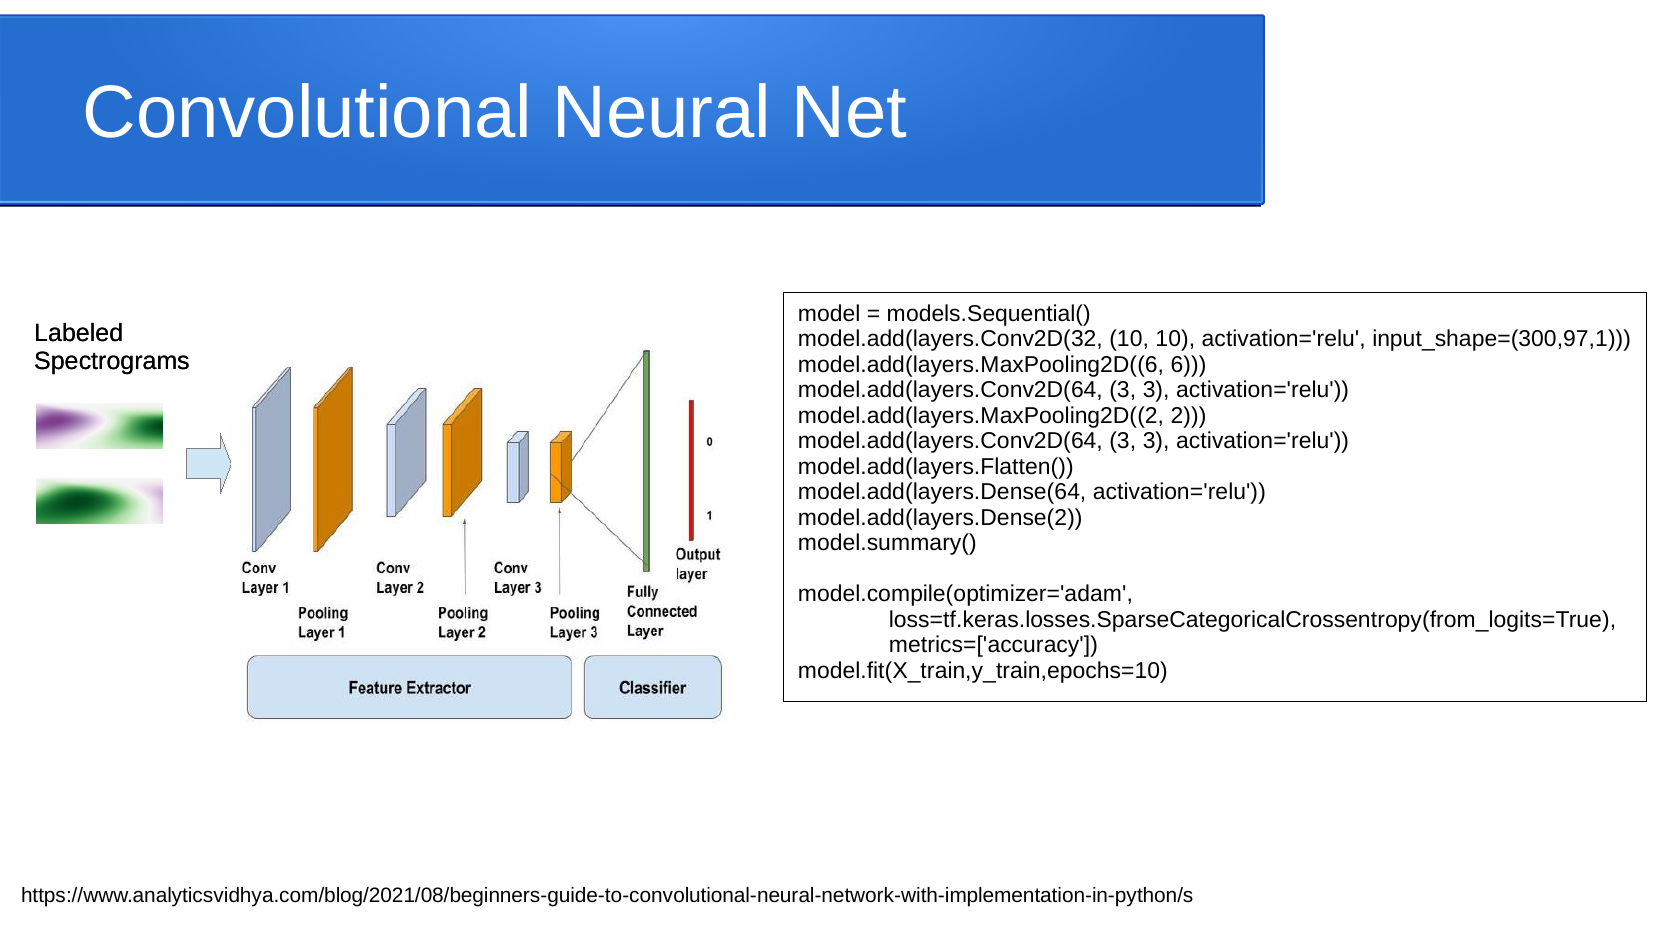

# Convolutional Neural Net
model = models.Sequential()
model.add(layers.Conv2D(32, (10, 10), activation='relu', input_shape=(300,97,1)))
model.add(layers.MaxPooling2D((6, 6)))
model.add(layers.Conv2D(64, (3, 3), activation='relu'))
model.add(layers.MaxPooling2D((2, 2)))
model.add(layers.Conv2D(64, (3, 3), activation='relu'))
model.add(layers.Flatten())
model.add(layers.Dense(64, activation='relu'))
model.add(layers.Dense(2))
model.summary()
model.compile(optimizer='adam',
 loss=tf.keras.losses.SparseCategoricalCrossentropy(from_logits=True),
 metrics=['accuracy'])
model.fit(X_train,y_train,epochs=10)
Labeled
Spectrograms
Labeled
Spectrograms
https://www.analyticsvidhya.com/blog/2021/08/beginners-guide-to-convolutional-neural-network-with-implementation-in-python/s